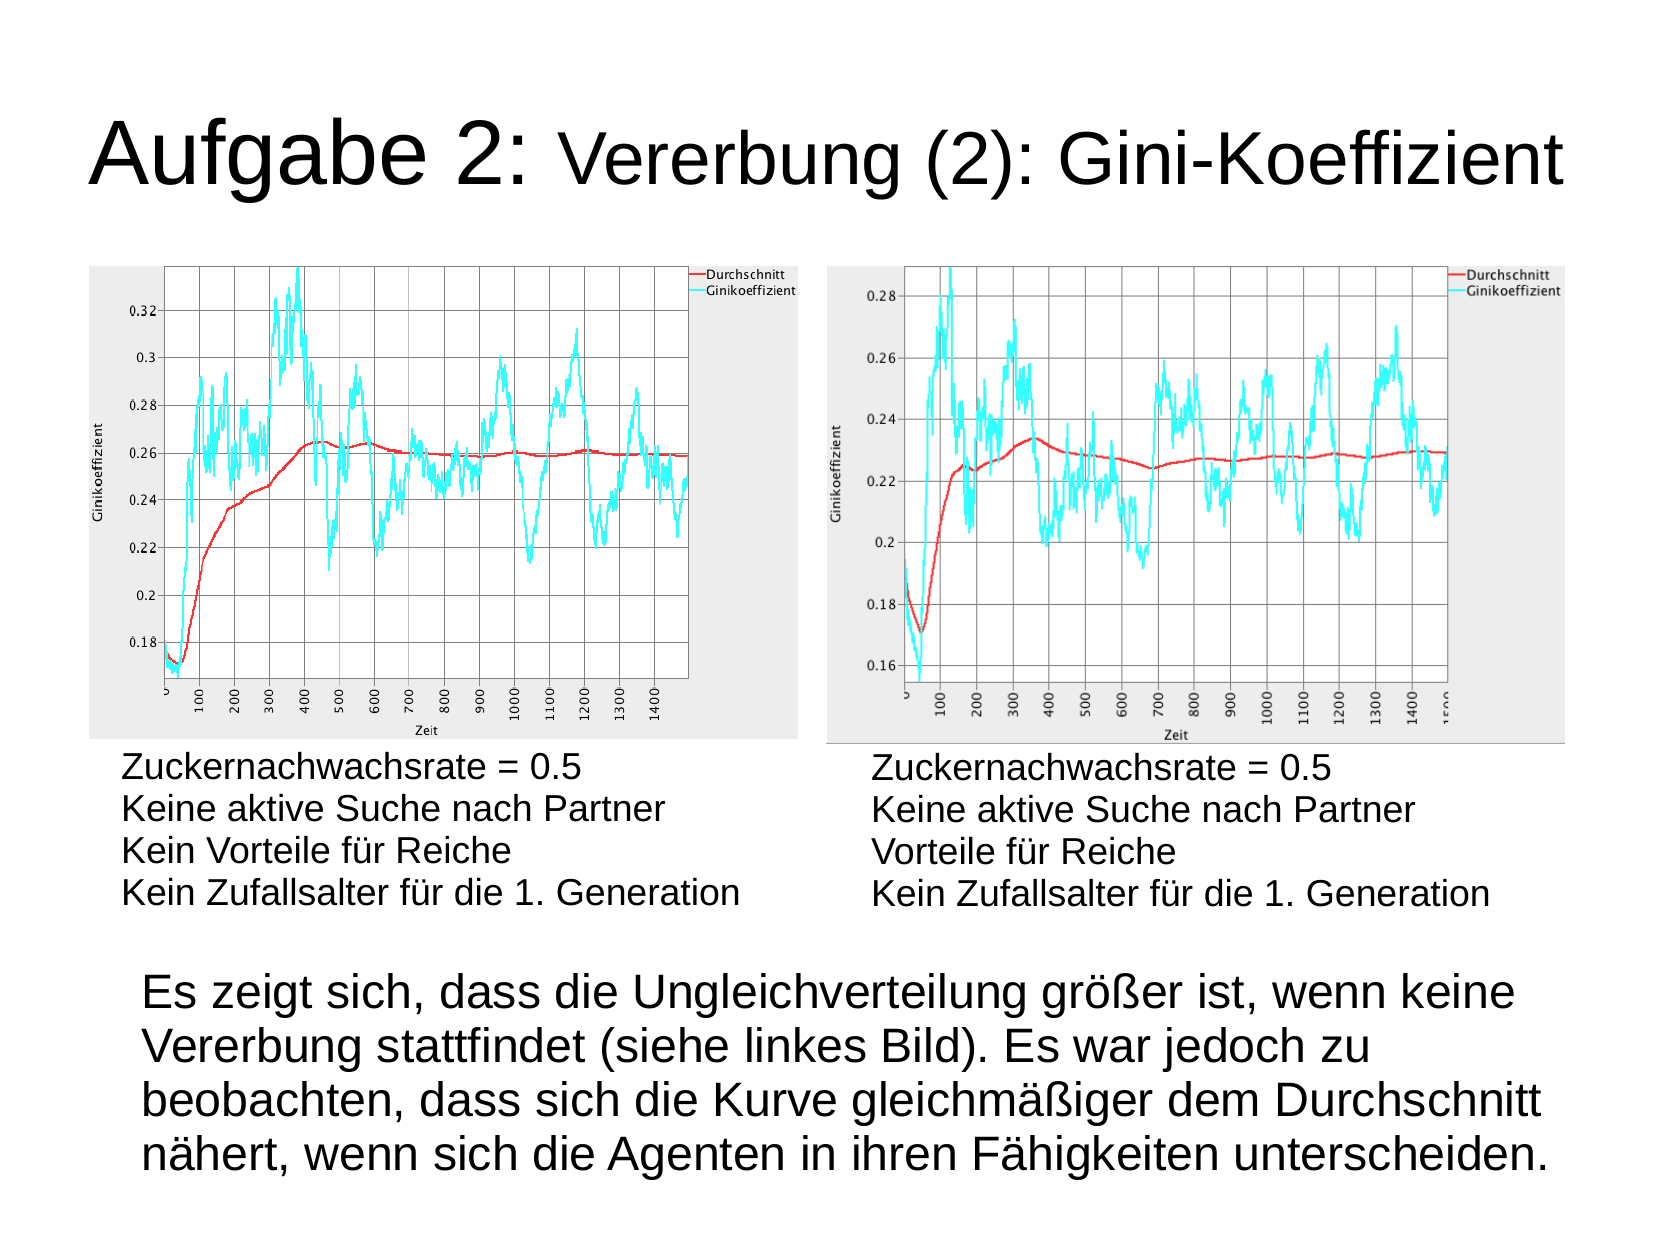

# Aufgabe 2: Vererbung (2): Gini-Koeffizient
Zuckernachwachsrate = 0.5
Keine aktive Suche nach Partner
Kein Vorteile für Reiche
Kein Zufallsalter für die 1. Generation
Zuckernachwachsrate = 0.5
Keine aktive Suche nach Partner
Vorteile für Reiche
Kein Zufallsalter für die 1. Generation
Es zeigt sich, dass die Ungleichverteilung größer ist, wenn keine Vererbung stattfindet (siehe linkes Bild). Es war jedoch zu beobachten, dass sich die Kurve gleichmäßiger dem Durchschnitt nähert, wenn sich die Agenten in ihren Fähigkeiten unterscheiden.